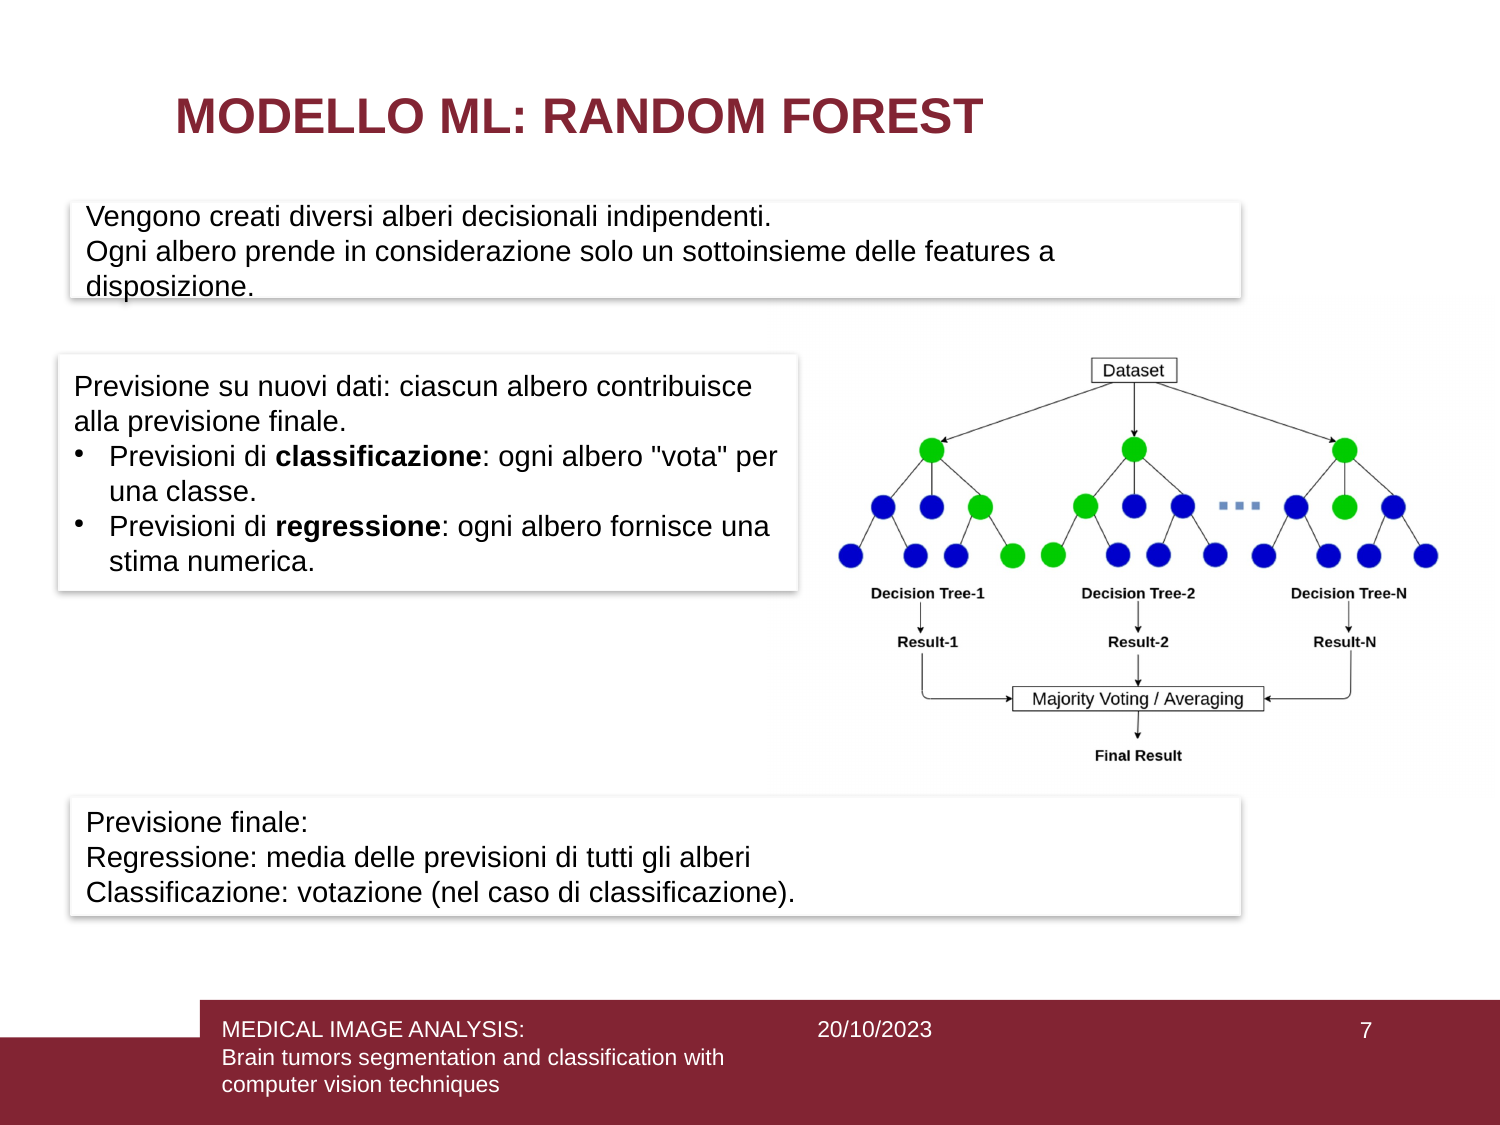

# MODELLO ML: RANDOM FOREST
Vengono creati diversi alberi decisionali indipendenti.
Ogni albero prende in considerazione solo un sottoinsieme delle features a disposizione.
Previsione su nuovi dati: ciascun albero contribuisce alla previsione finale.
Previsioni di classificazione: ogni albero "vota" per una classe.
Previsioni di regressione: ogni albero fornisce una stima numerica.
Previsione finale:
Regressione: media delle previsioni di tutti gli alberi
Classificazione: votazione (nel caso di classificazione).
MEDICAL IMAGE ANALYSIS:
Brain tumors segmentation and classification with computer vision techniques
20/10/2023